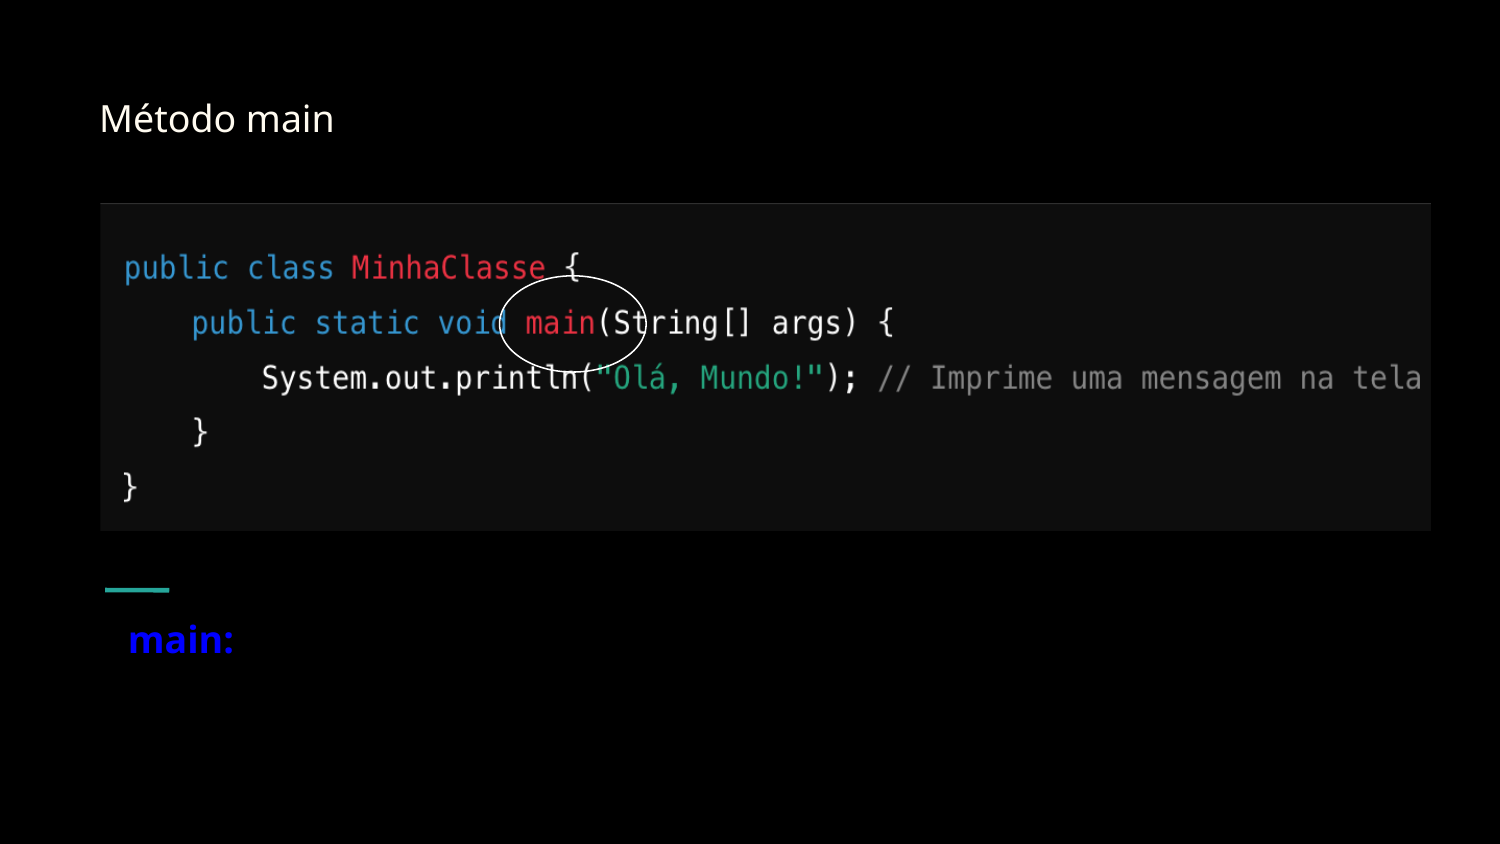

# Método main
main: Nome do método especial que a JVM procura para iniciar a execução do programa.